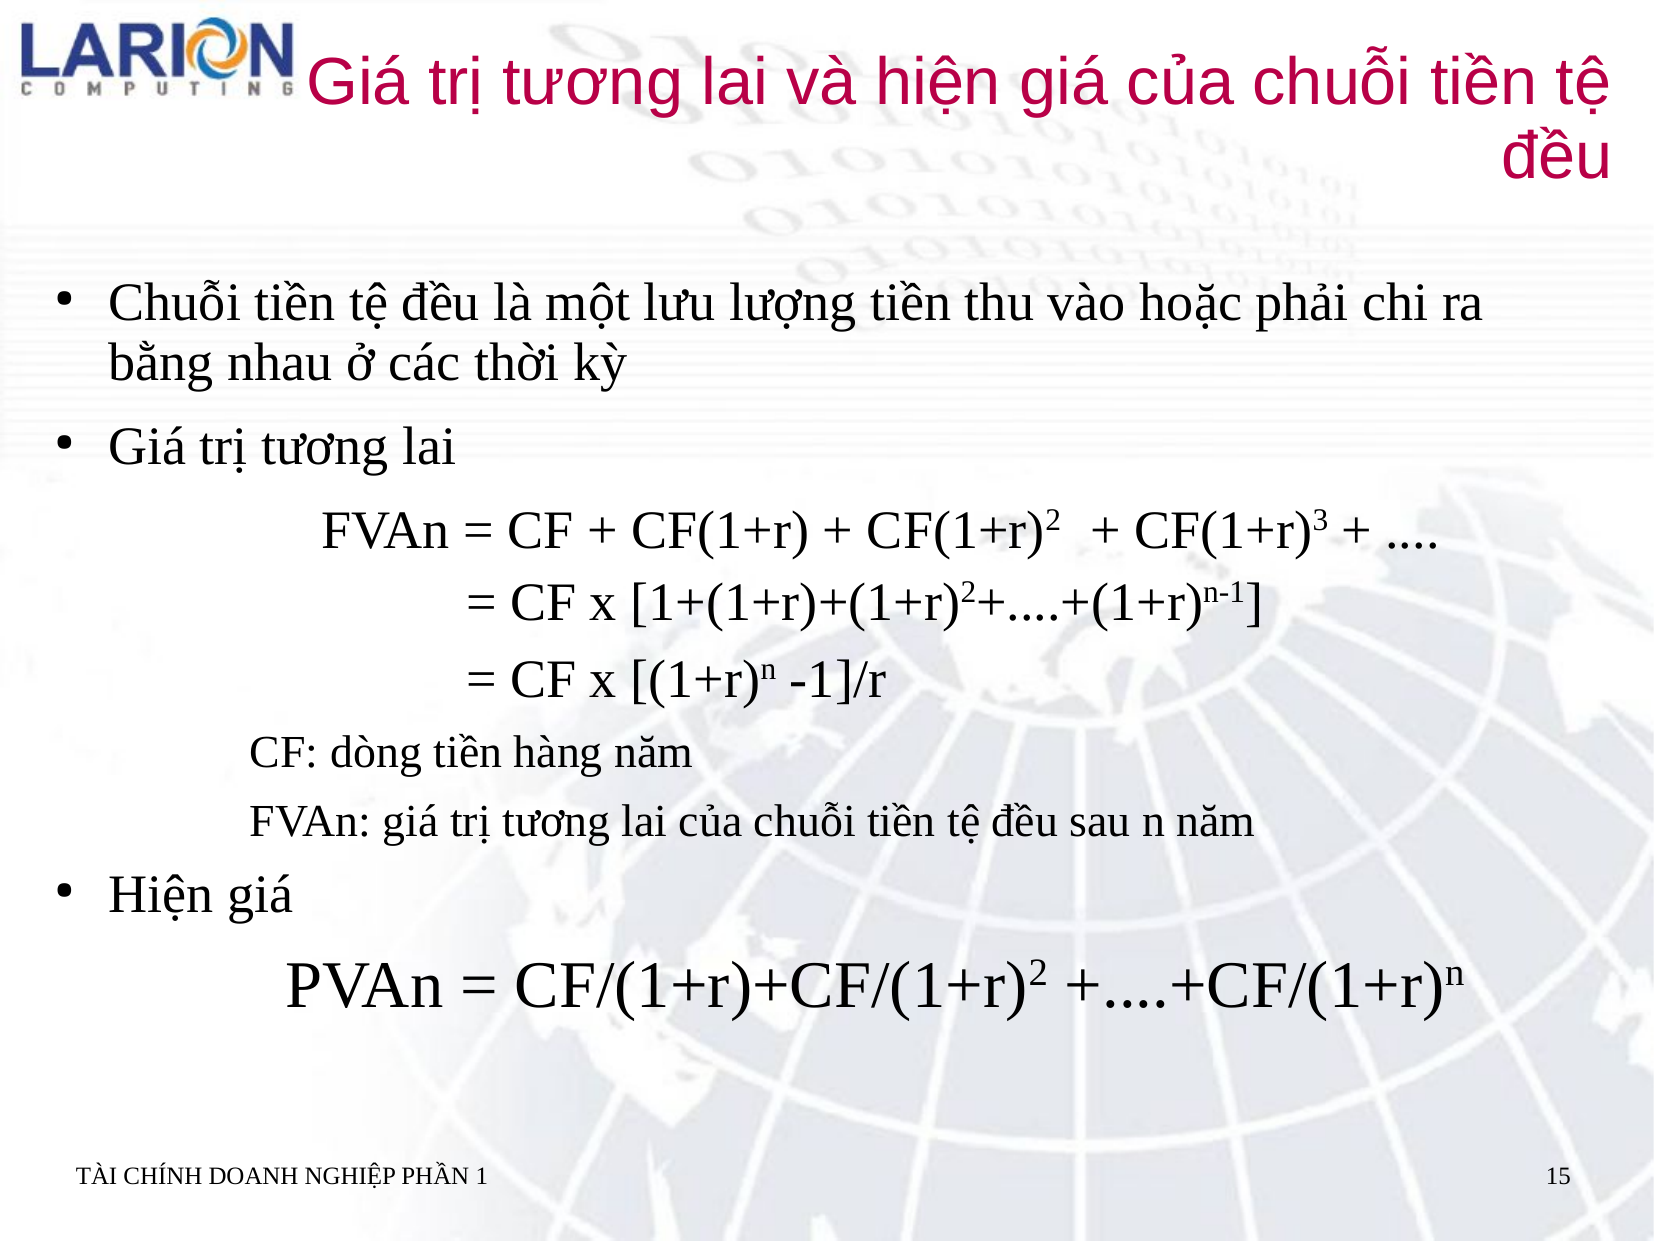

# Giá trị tương lai và hiện giá của chuỗi tiền tệ đều
Chuỗi tiền tệ đều là một lưu lượng tiền thu vào hoặc phải chi ra bằng nhau ở các thời kỳ
Giá trị tương lai
FVAn = CF + CF(1+r) + CF(1+r)2 + CF(1+r)3 + ....
 = CF x [1+(1+r)+(1+r)2+....+(1+r)n-1]
 = CF x [(1+r)n -1]/r
CF: dòng tiền hàng năm
FVAn: giá trị tương lai của chuỗi tiền tệ đều sau n năm
Hiện giá
PVAn = CF/(1+r)+CF/(1+r)2 +....+CF/(1+r)n
TÀI CHÍNH DOANH NGHIỆP PHẦN 1
15